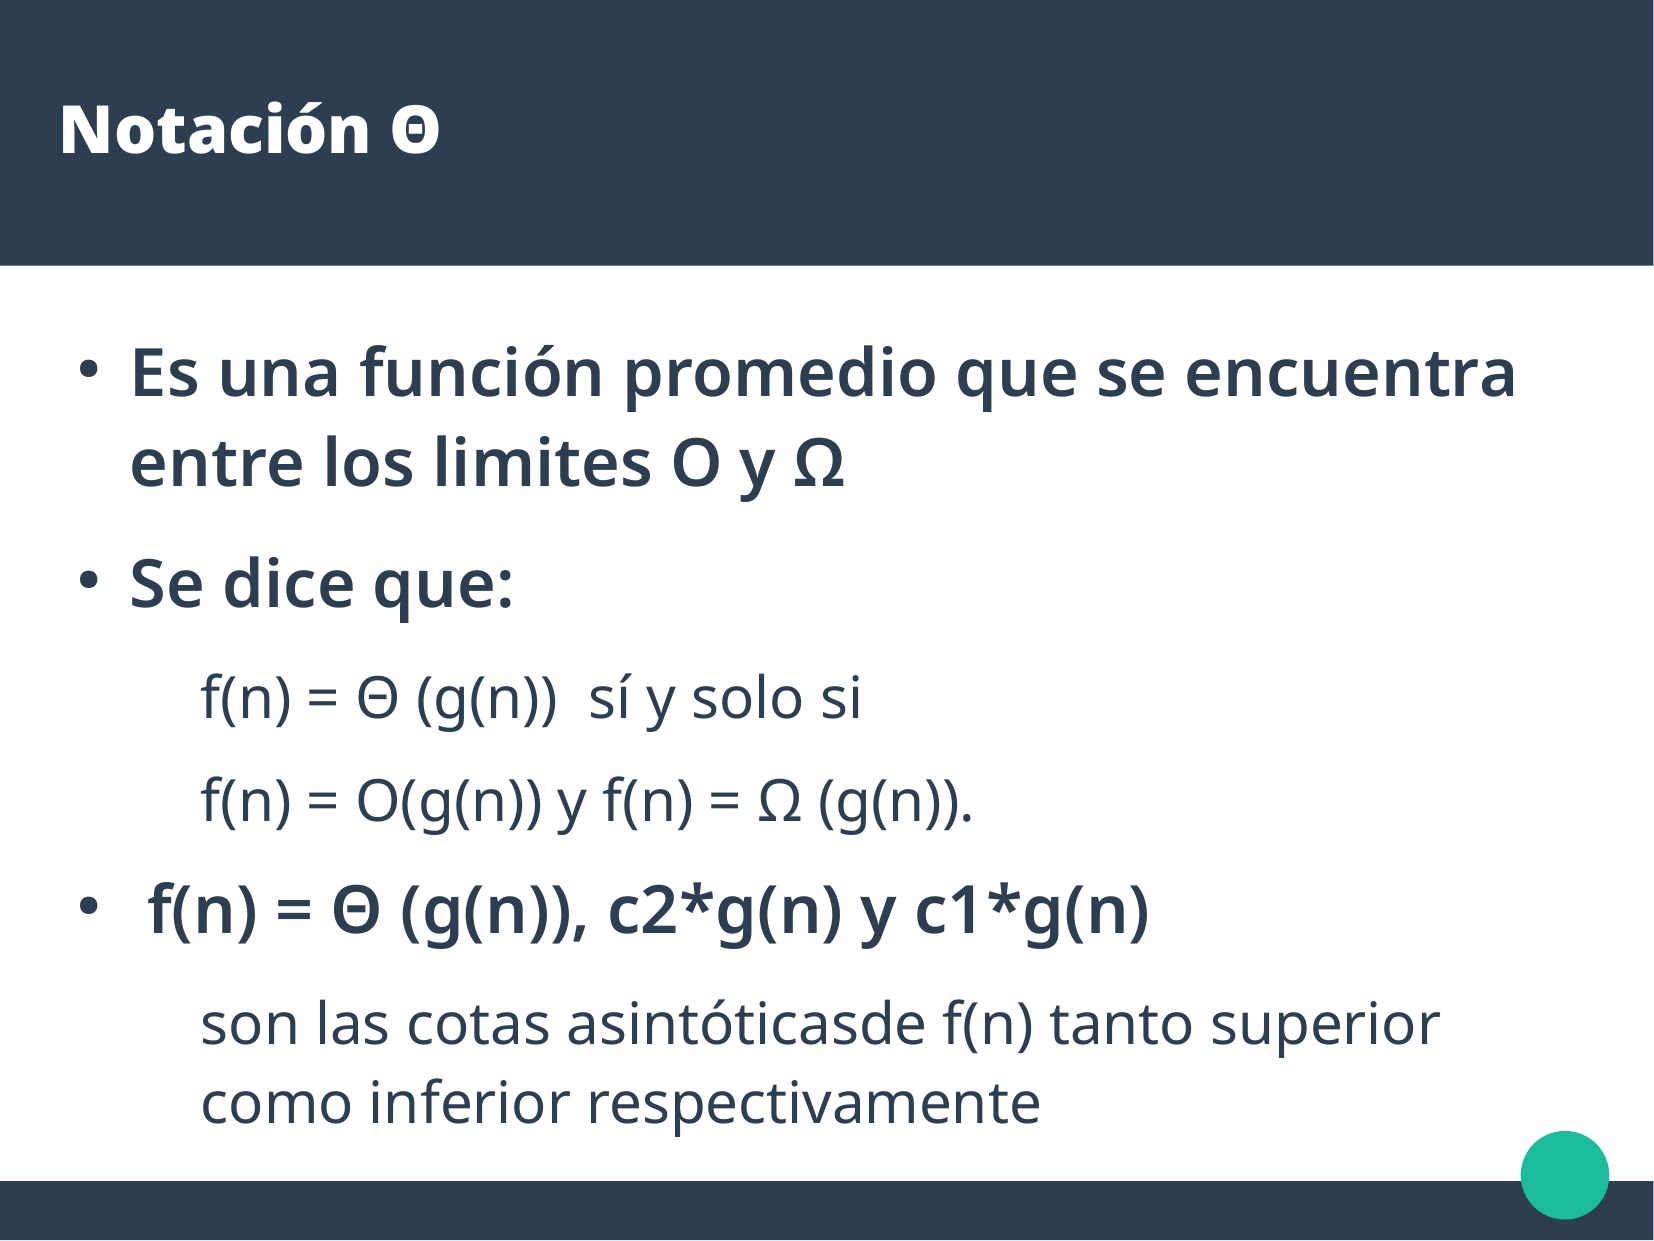

# Notación Θ
Es una función promedio que se encuentra entre los limites O y Ω
Se dice que:
f(n) = Θ (g(n)) sí y solo si
f(n) = O(g(n)) y f(n) = Ω (g(n)).
 f(n) = Θ (g(n)), c2*g(n) y c1*g(n)
son las cotas asintóticasde f(n) tanto superior como inferior respectivamente